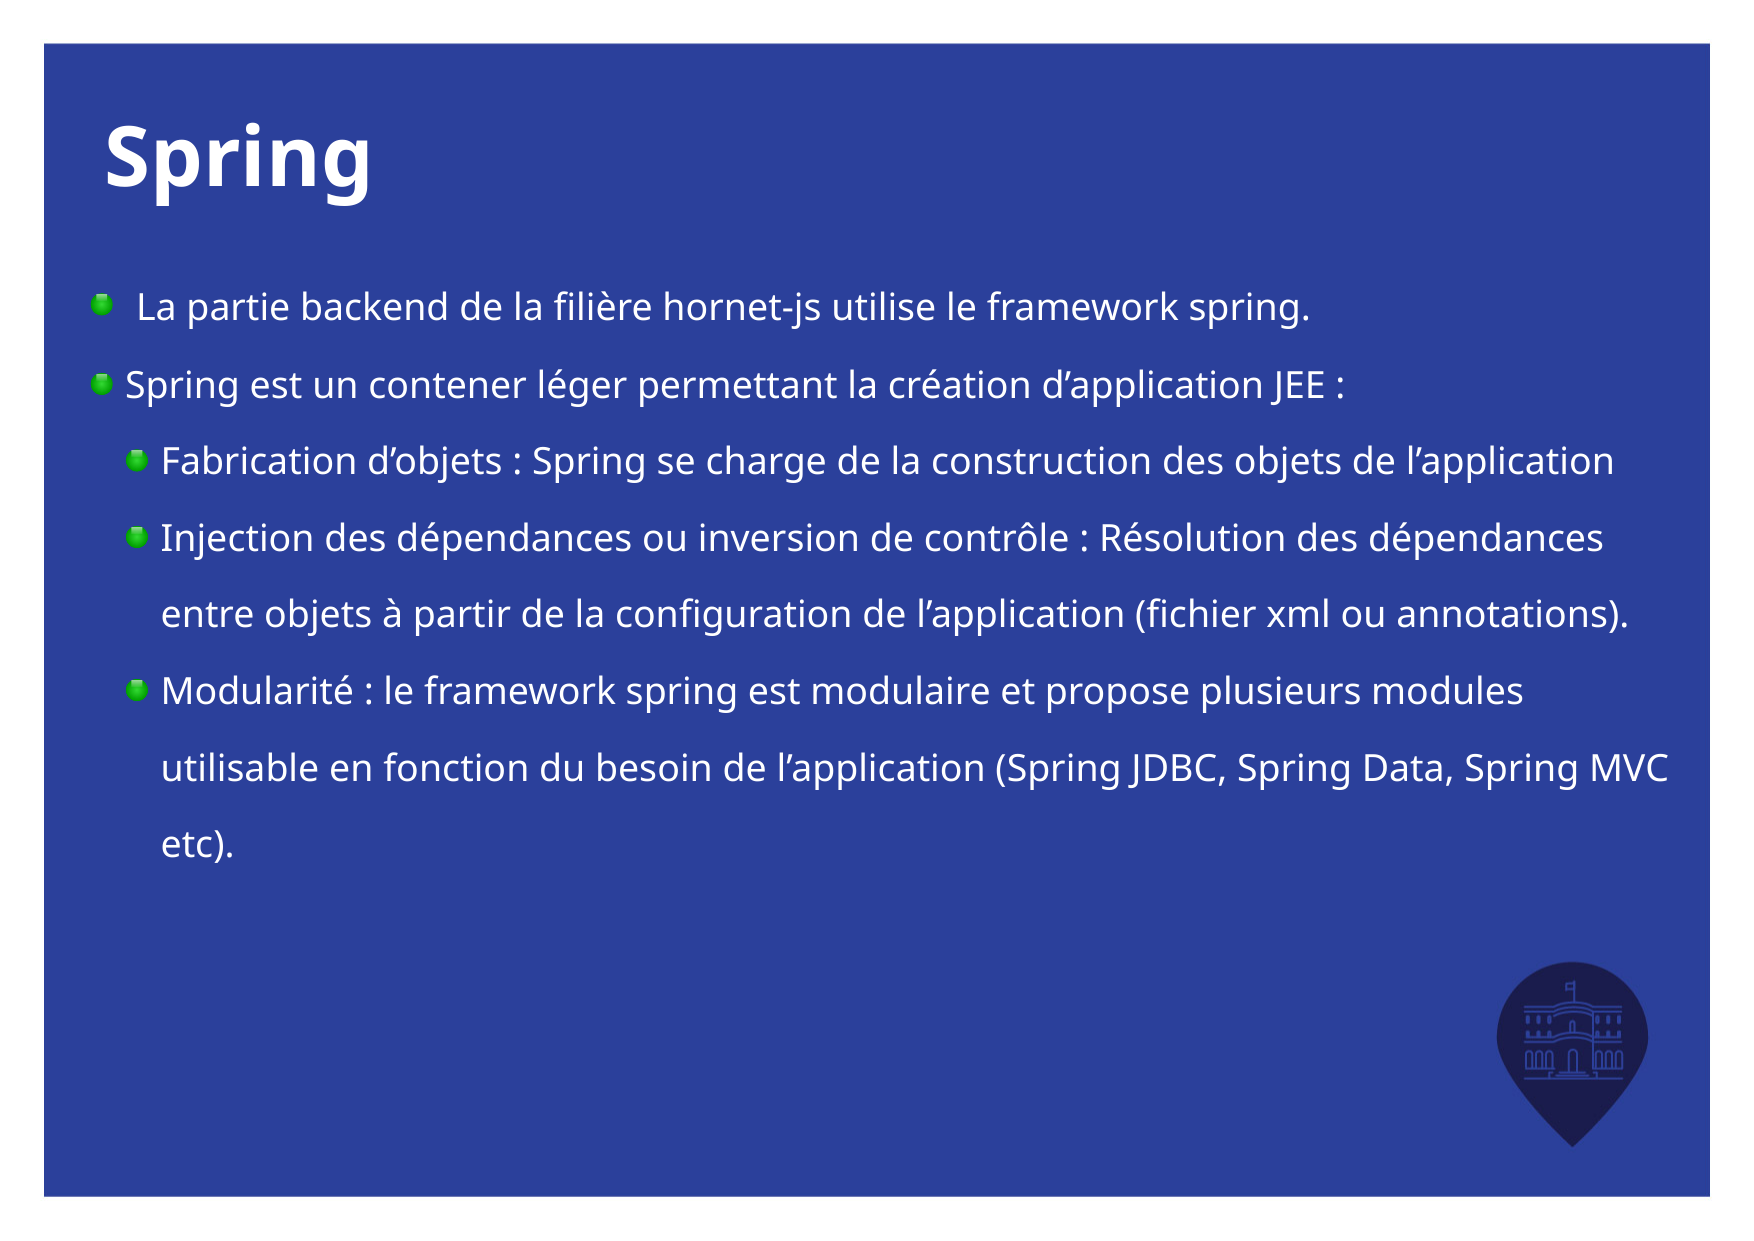

# Spring
 La partie backend de la filière hornet-js utilise le framework spring.
Spring est un contener léger permettant la création d’application JEE :
Fabrication d’objets : Spring se charge de la construction des objets de l’application
Injection des dépendances ou inversion de contrôle : Résolution des dépendances entre objets à partir de la configuration de l’application (fichier xml ou annotations).
Modularité : le framework spring est modulaire et propose plusieurs modules utilisable en fonction du besoin de l’application (Spring JDBC, Spring Data, Spring MVC etc).